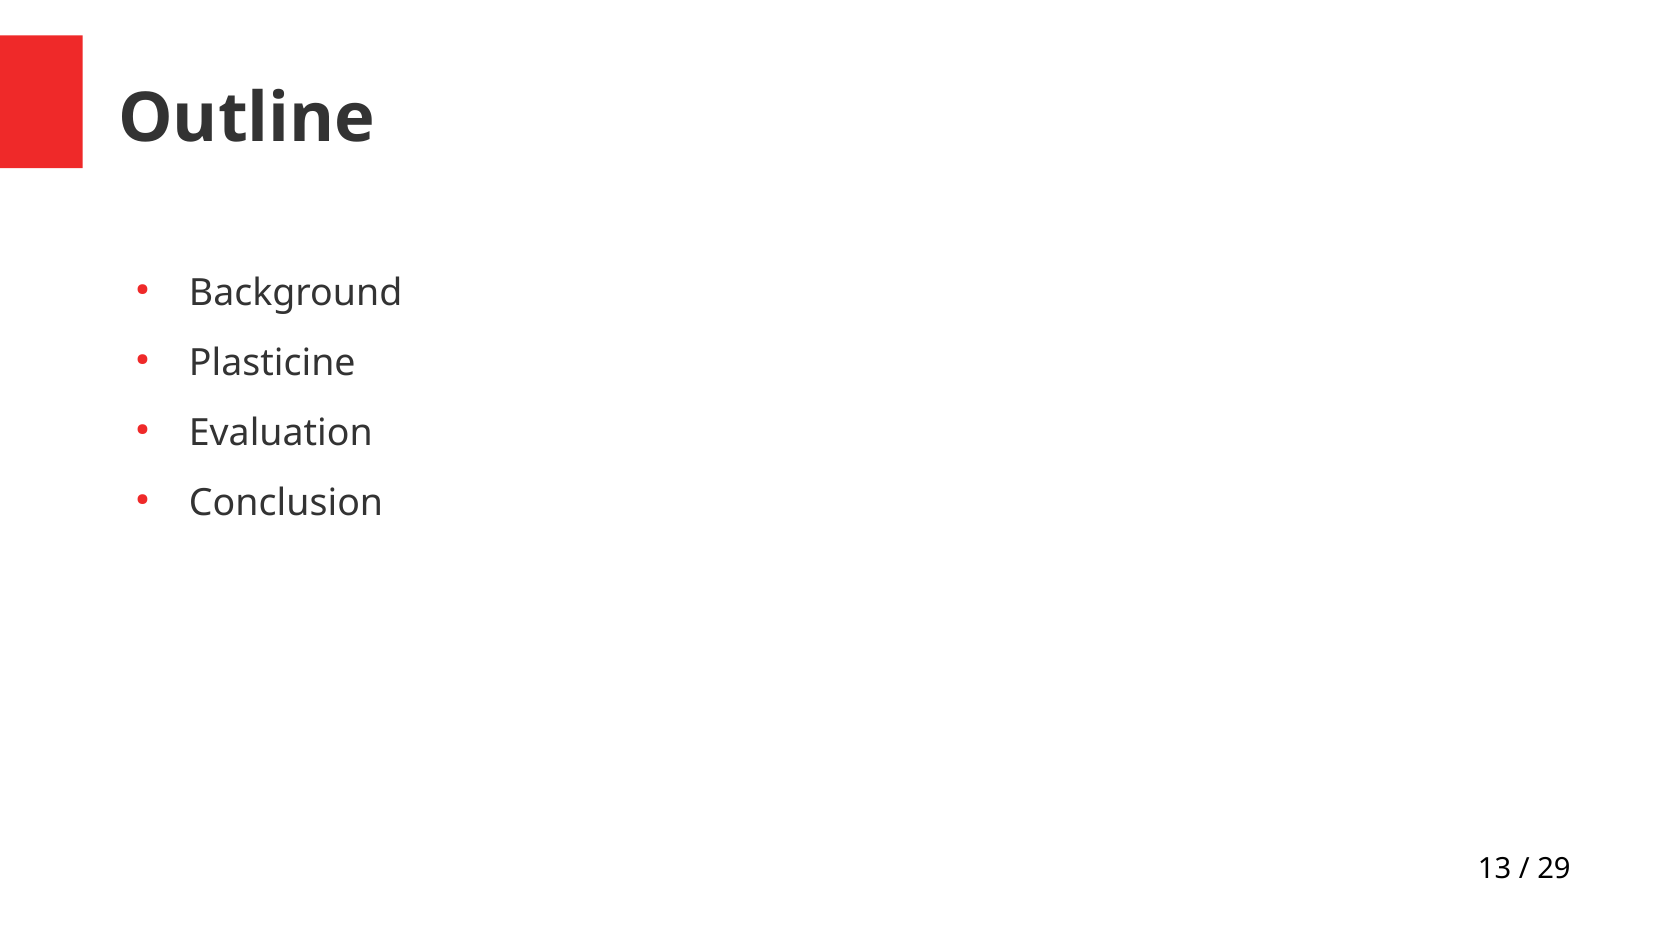

# Outline
Background
Plasticine
Evaluation
Conclusion
13